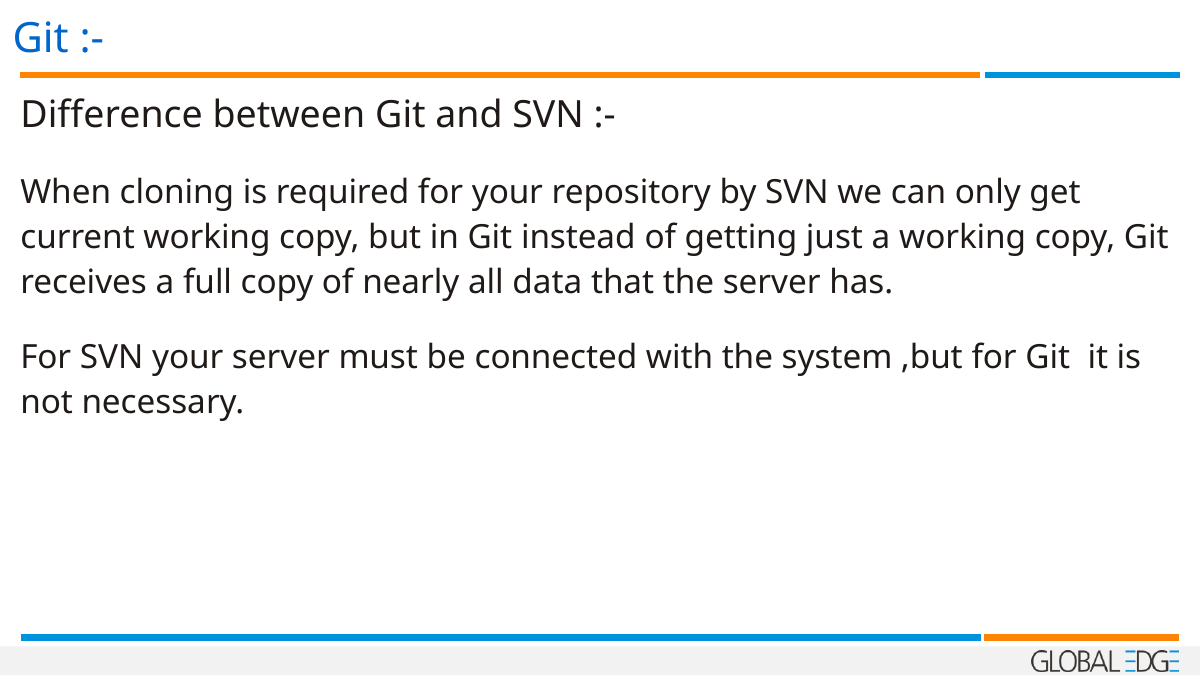

# Git :-
Difference between Git and SVN :-
When cloning is required for your repository by SVN we can only get current working copy, but in Git instead of getting just a working copy, Git receives a full copy of nearly all data that the server has.
For SVN your server must be connected with the system ,but for Git it is not necessary.